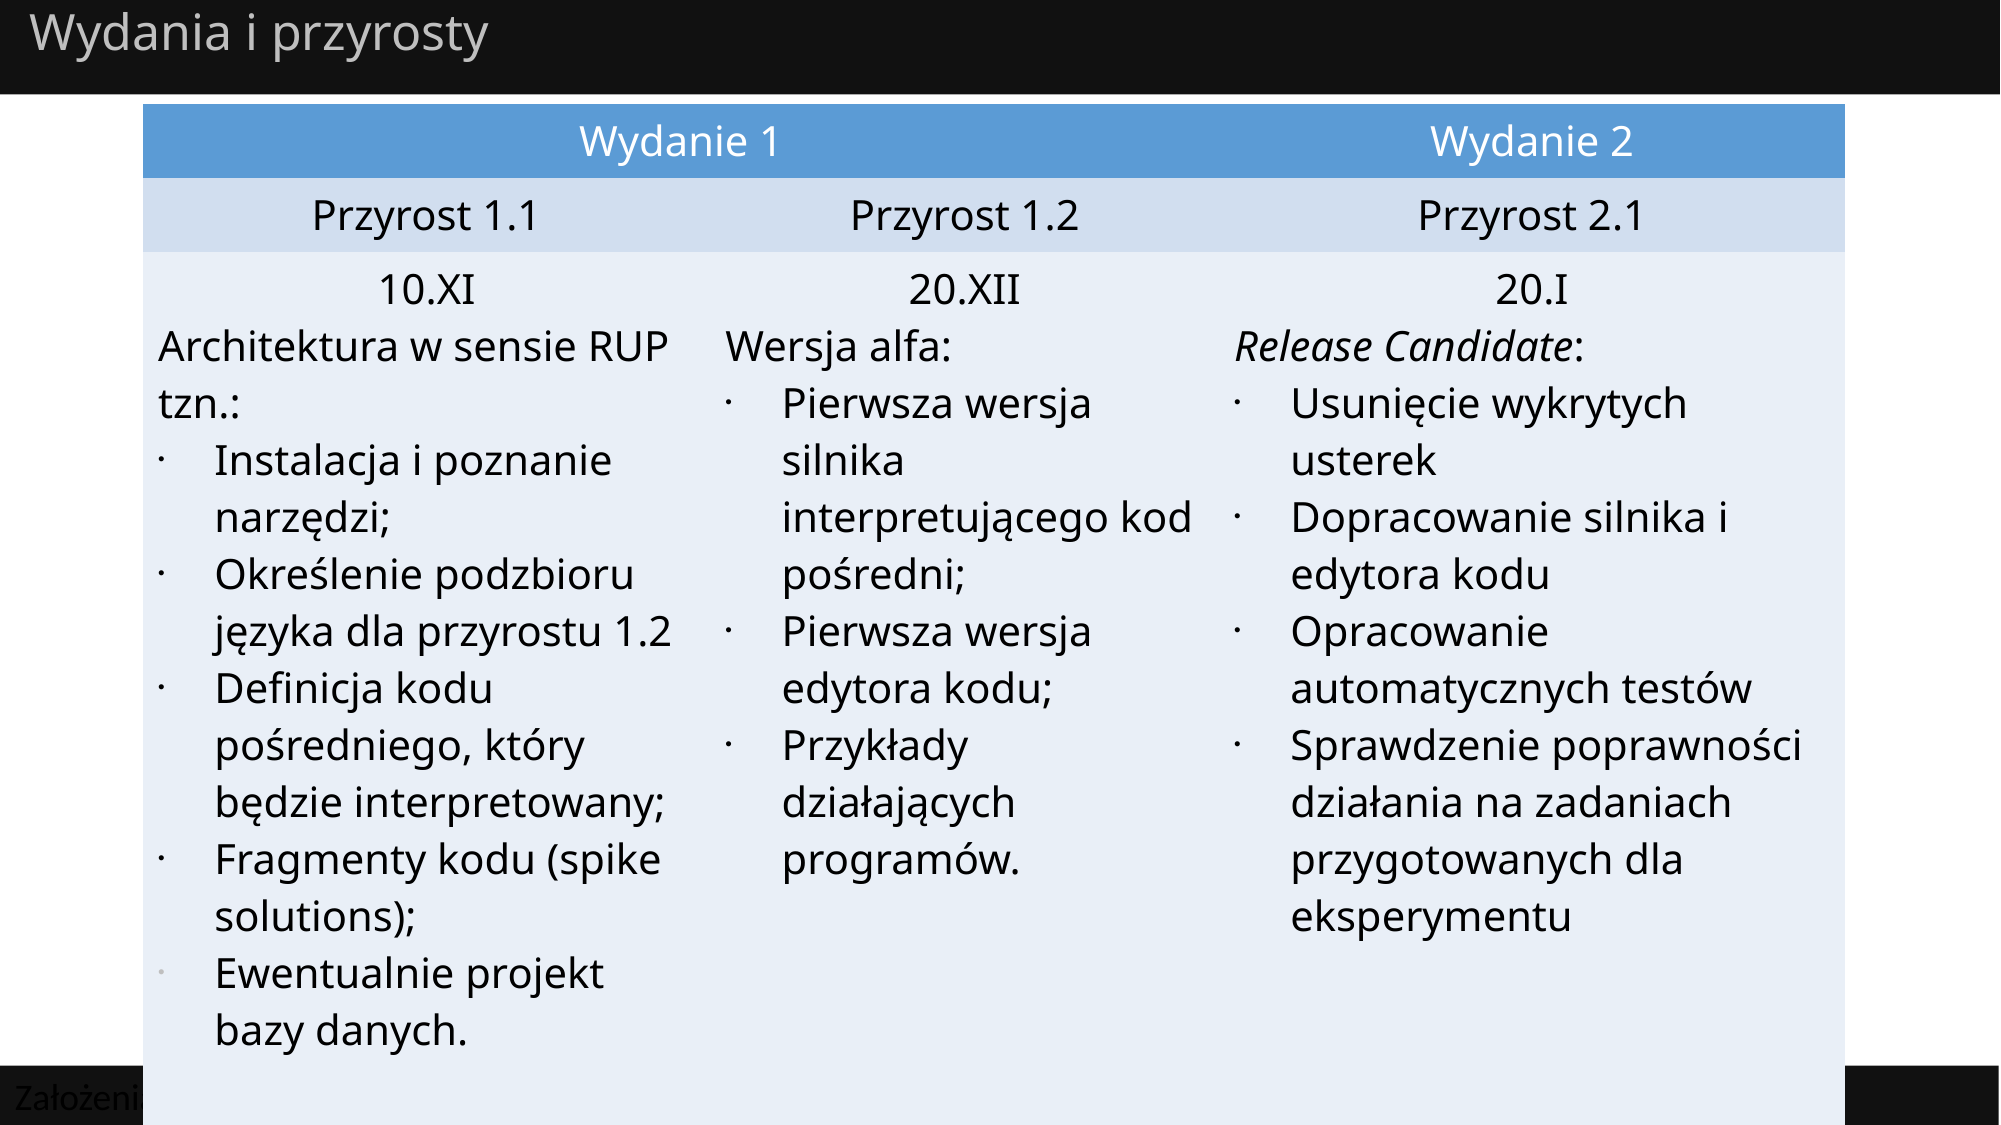

# Wydania i przyrosty
| Wydanie 1 | | Wydanie 2 |
| --- | --- | --- |
| Przyrost 1.1 | Przyrost 1.2 | Przyrost 2.1 |
| 10.XI Architektura w sensie RUP tzn.: Instalacja i poznanie narzędzi; Określenie podzbioru języka dla przyrostu 1.2 Definicja kodu pośredniego, który będzie interpretowany; Fragmenty kodu (spike solutions); Ewentualnie projekt bazy danych. | 20.XII Wersja alfa: Pierwsza wersja silnika interpretującego kod pośredni; Pierwsza wersja edytora kodu; Przykłady działających programów. | 20.I Release Candidate: Usunięcie wykrytych usterek Dopracowanie silnika i edytora kodu Opracowanie automatycznych testów Sprawdzenie poprawności działania na zadaniach przygotowanych dla eksperymentu |
Założenia projektu